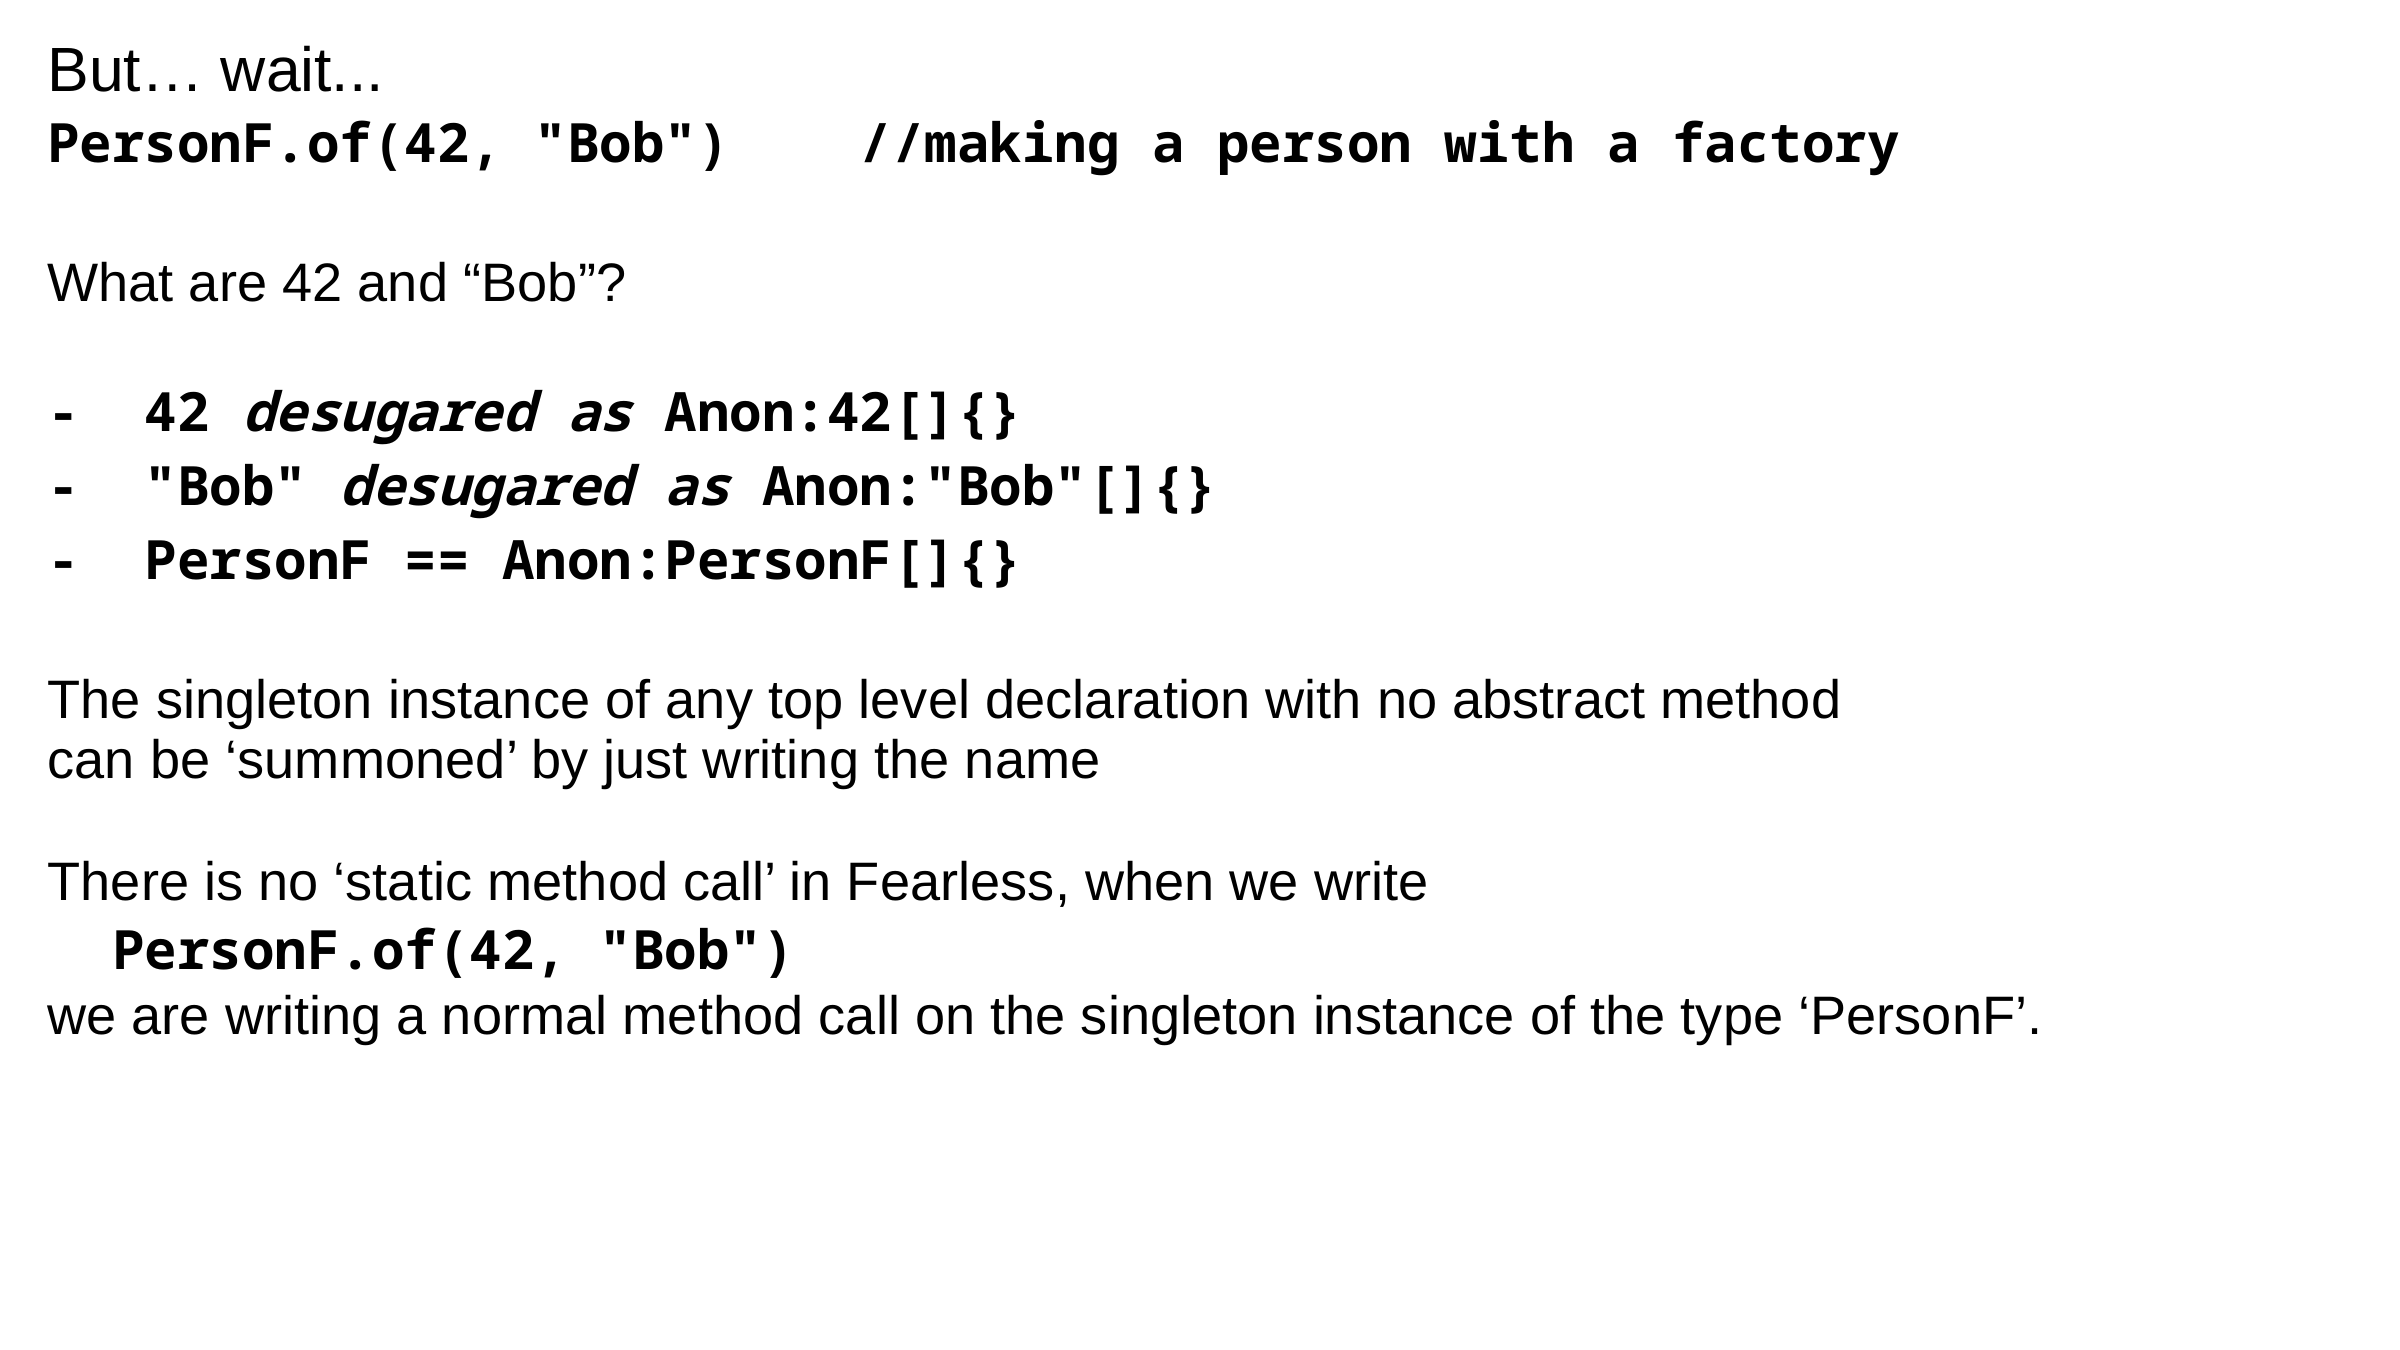

But… wait...
PersonF.of(42, "Bob") //making a person with a factory
What are 42 and “Bob”?
- 42 desugared as Anon:42[]{}
- "Bob" desugared as Anon:"Bob"[]{}
- PersonF == Anon:PersonF[]{}
The singleton instance of any top level declaration with no abstract method
can be ‘summoned’ by just writing the name
There is no ‘static method call’ in Fearless, when we write
 PersonF.of(42, "Bob")
we are writing a normal method call on the singleton instance of the type ‘PersonF’.